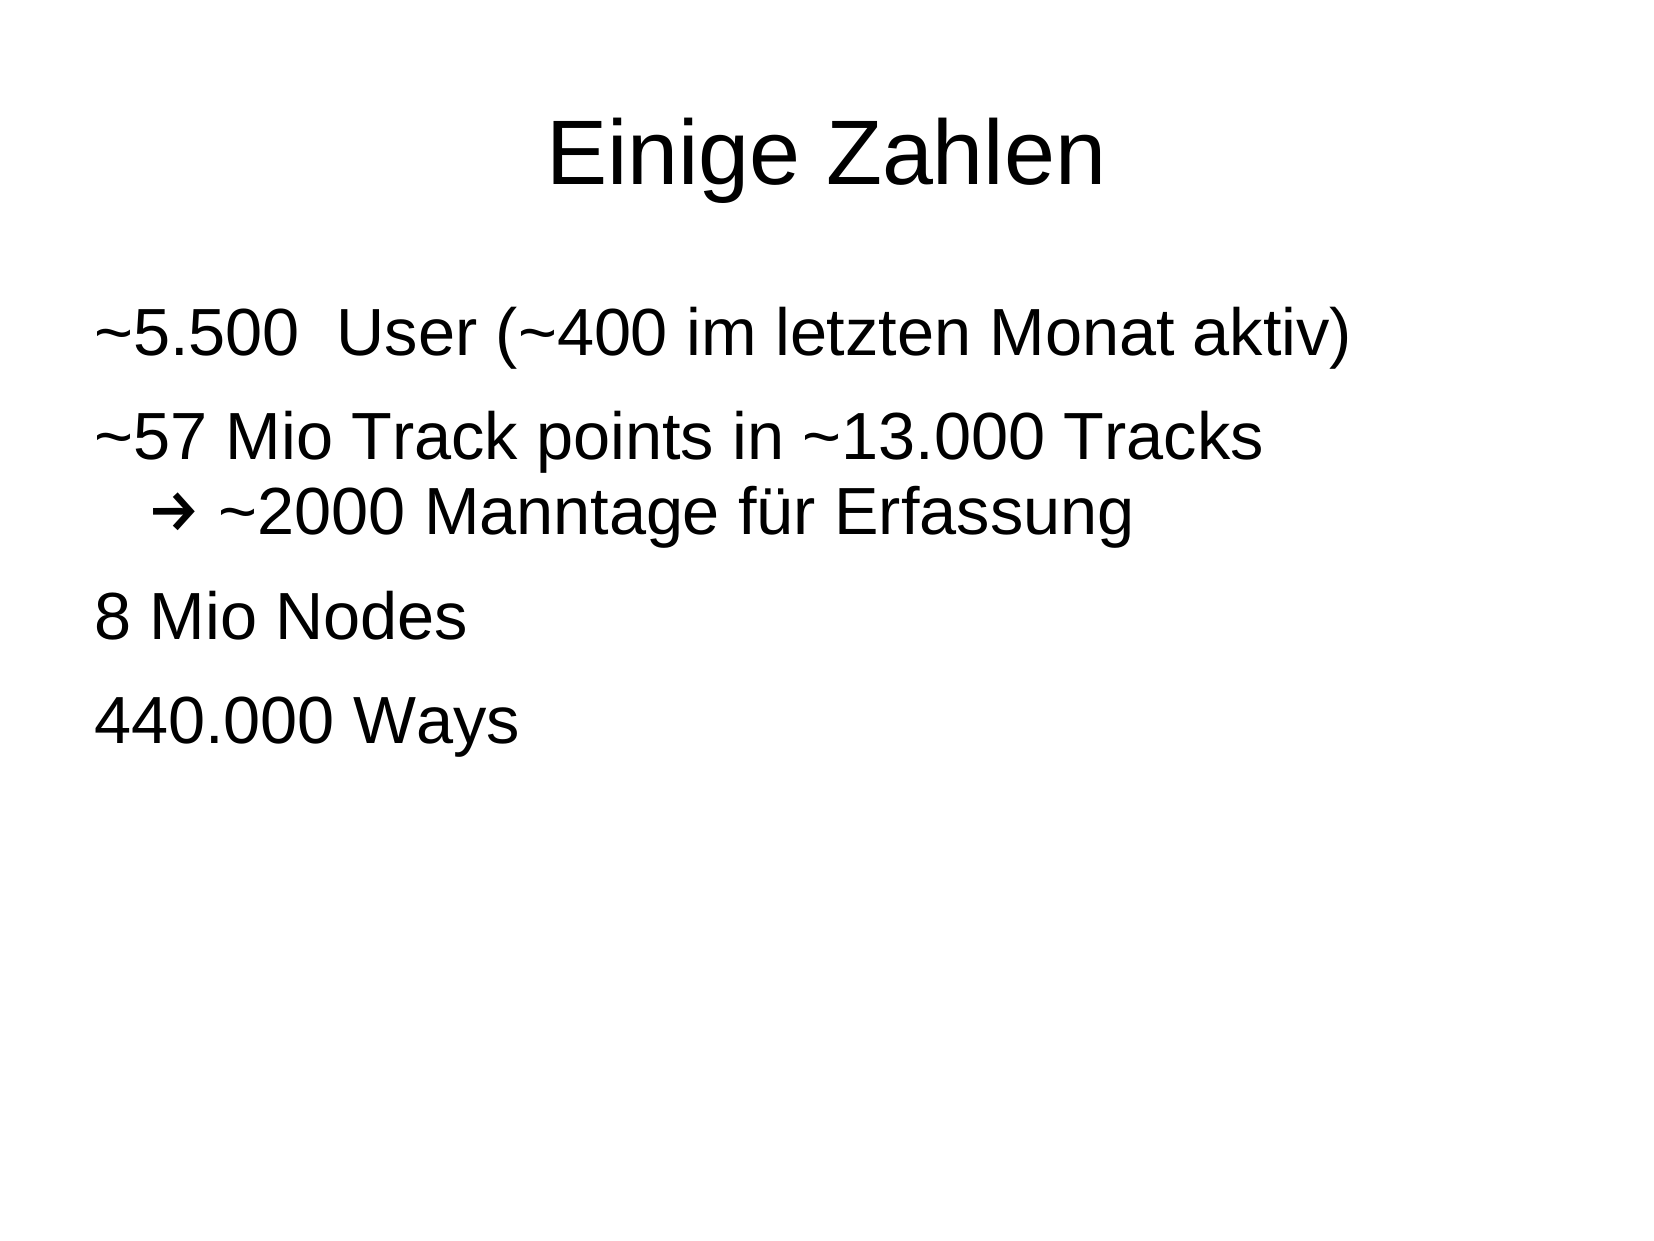

# Einige Zahlen
~5.500 User (~400 im letzten Monat aktiv)
~57 Mio Track points in ~13.000 Tracks
→ ~2000 Manntage für Erfassung
8 Mio Nodes
440.000 Ways